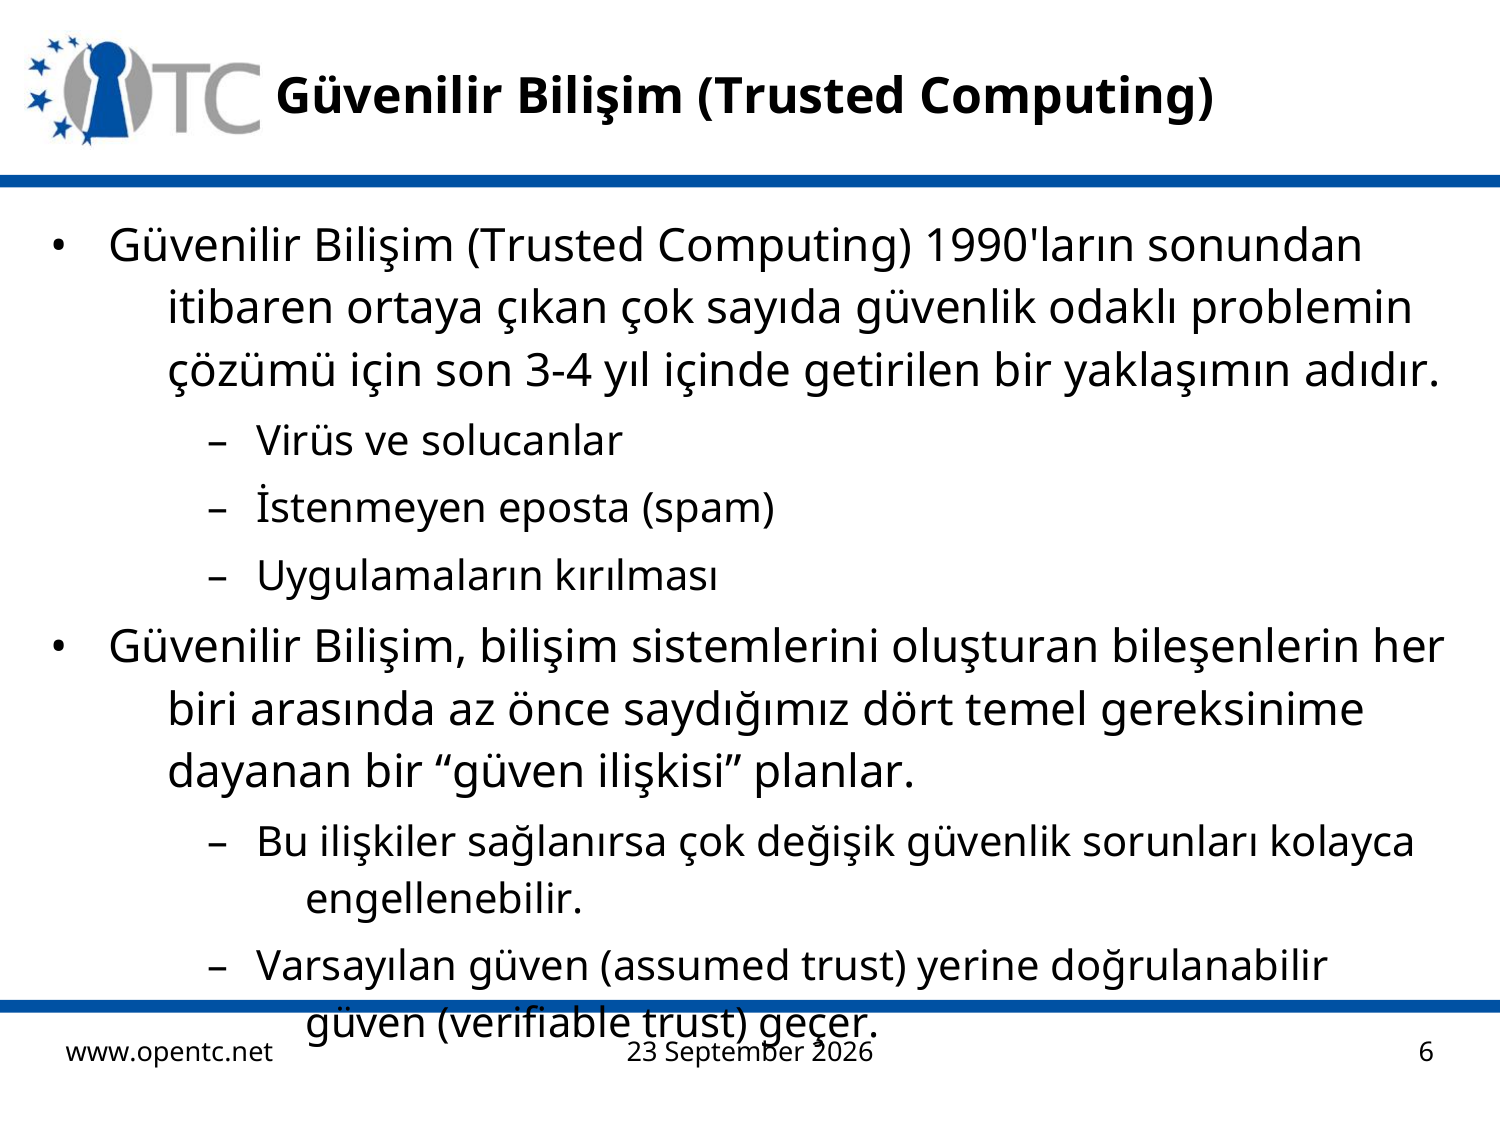

# Güvenilir Bilişim (Trusted Computing)
Güvenilir Bilişim (Trusted Computing) 1990'ların sonundan itibaren ortaya çıkan çok sayıda güvenlik odaklı problemin çözümü için son 3-4 yıl içinde getirilen bir yaklaşımın adıdır.
Virüs ve solucanlar
İstenmeyen eposta (spam)
Uygulamaların kırılması
Güvenilir Bilişim, bilişim sistemlerini oluşturan bileşenlerin her biri arasında az önce saydığımız dört temel gereksinime dayanan bir “güven ilişkisi” planlar.
Bu ilişkiler sağlanırsa çok değişik güvenlik sorunları kolayca engellenebilir.
Varsayılan güven (assumed trust) yerine doğrulanabilir güven (verifiable trust) geçer.